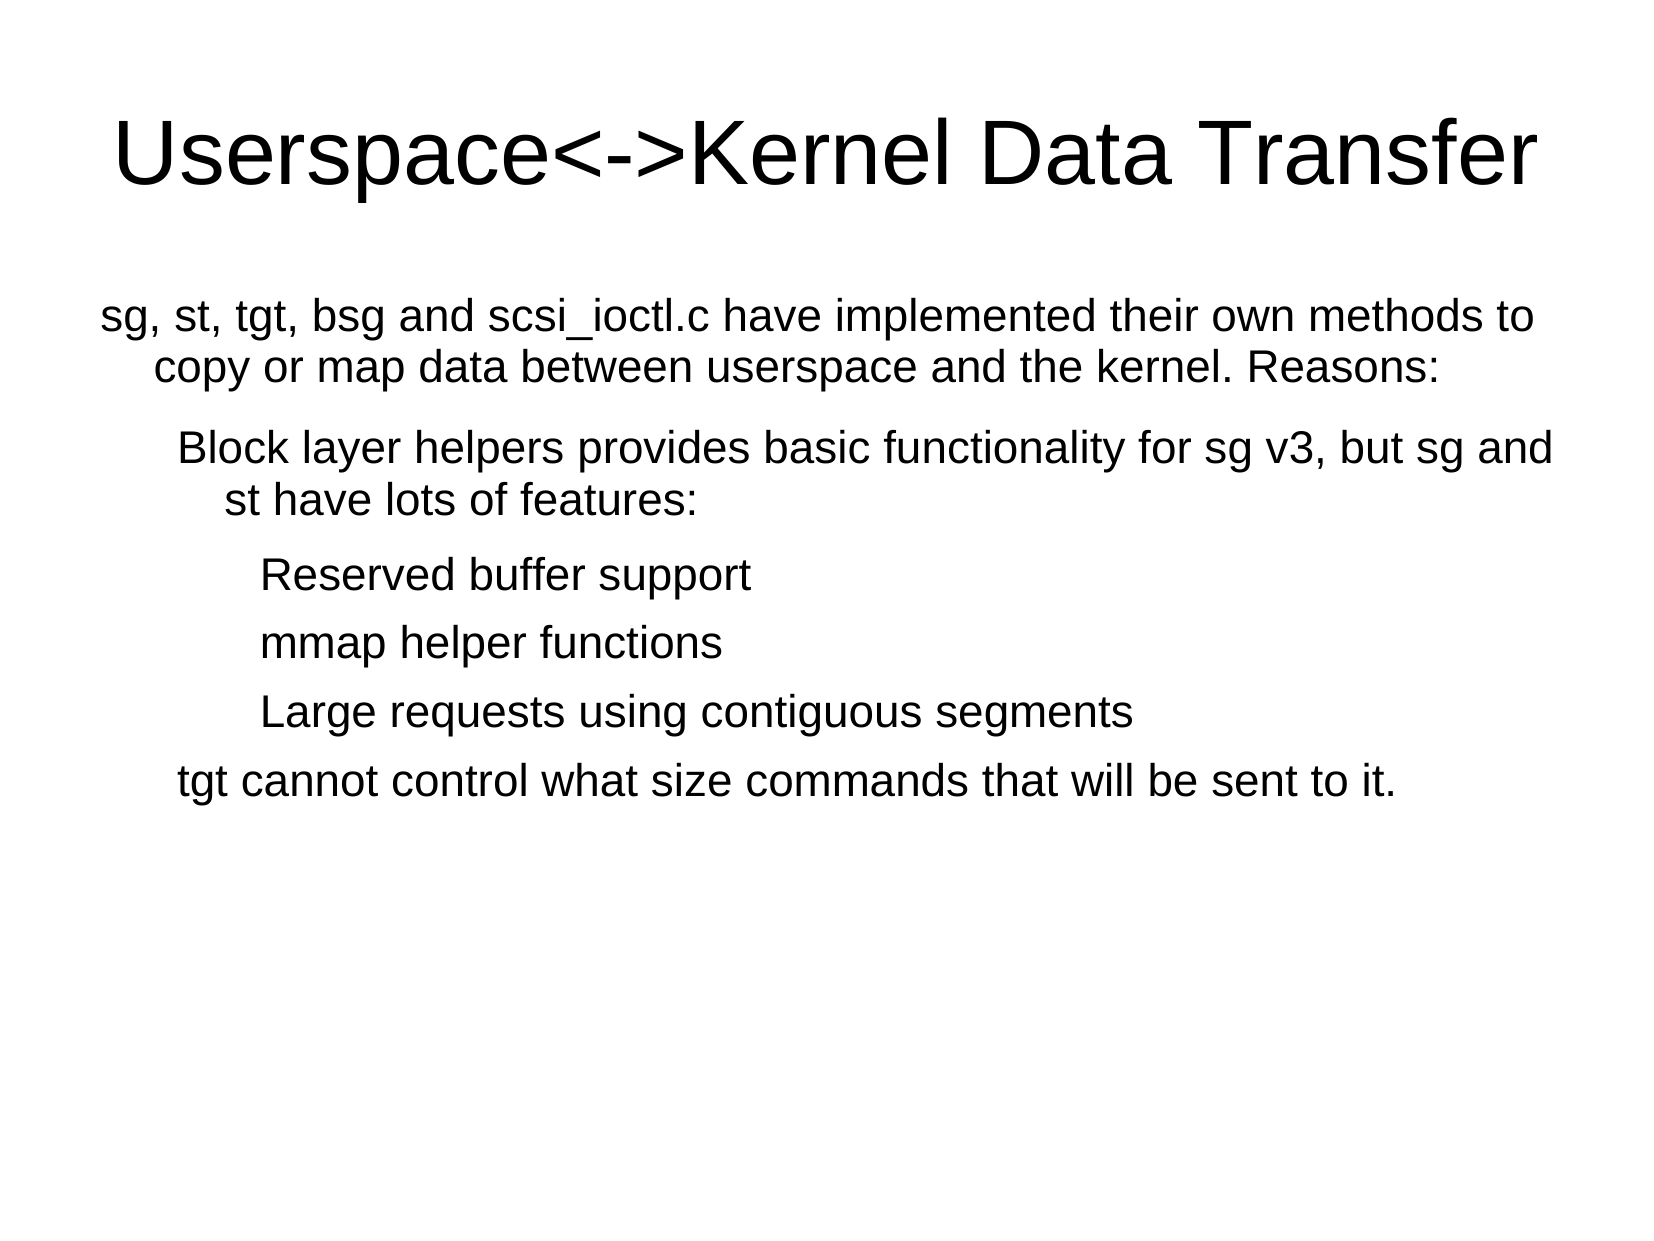

# Userspace<->Kernel Data Transfer
sg, st, tgt, bsg and scsi_ioctl.c have implemented their own methods to copy or map data between userspace and the kernel. Reasons:
Block layer helpers provides basic functionality for sg v3, but sg and st have lots of features:
Reserved buffer support
mmap helper functions
Large requests using contiguous segments
tgt cannot control what size commands that will be sent to it.